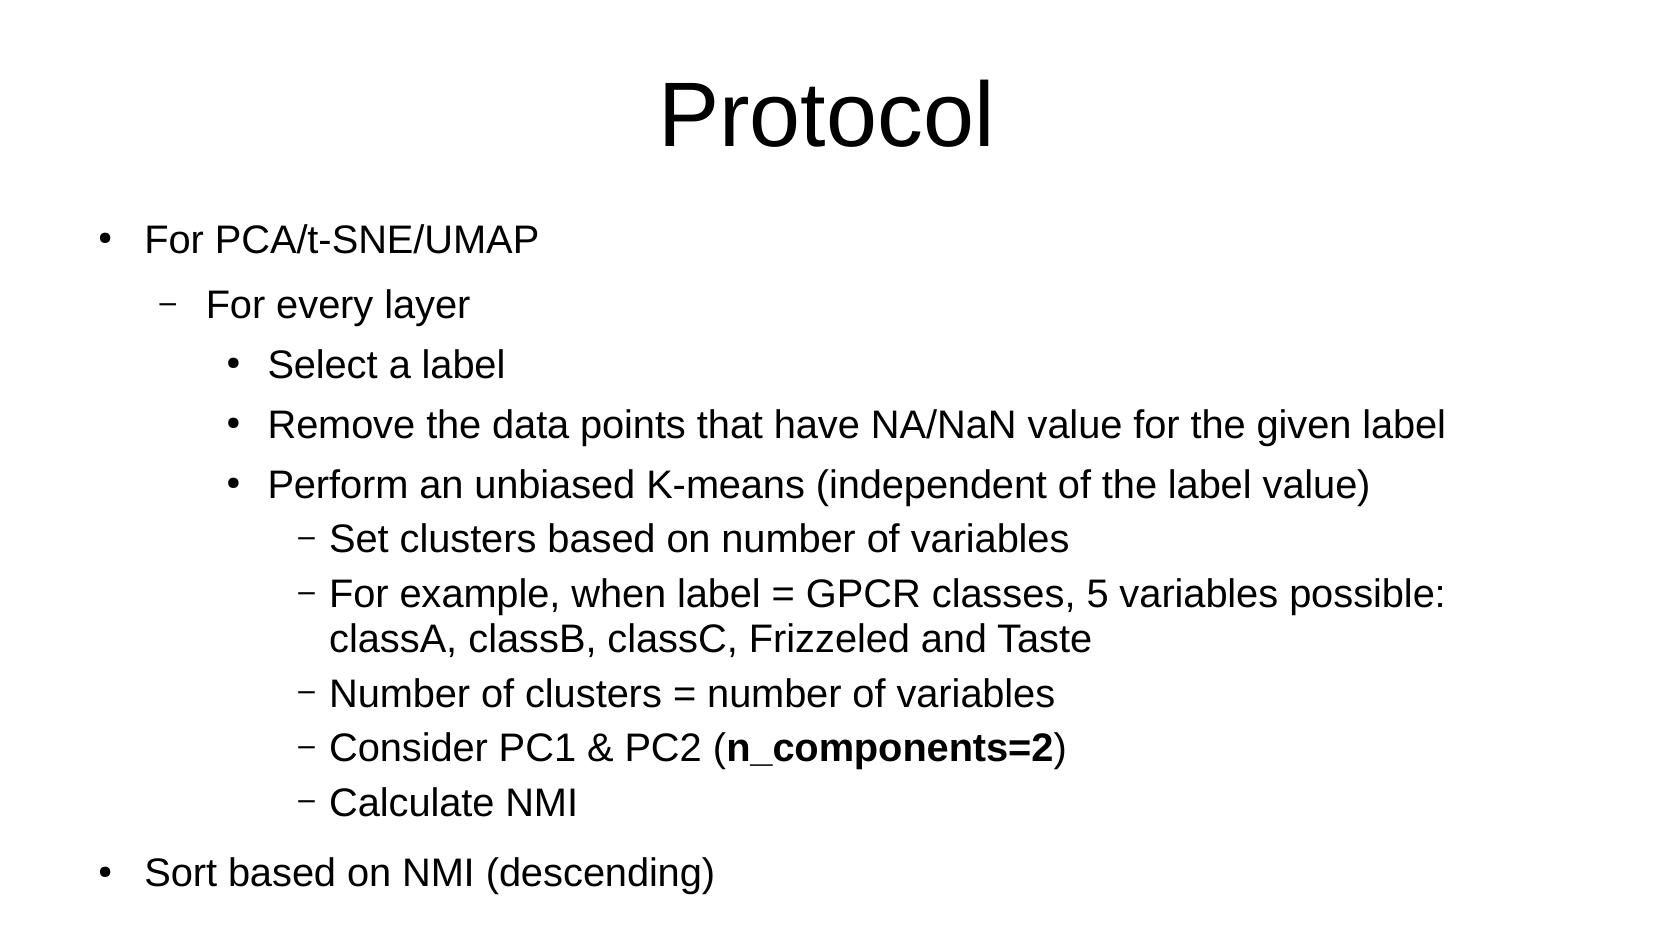

# Protocol
For PCA/t-SNE/UMAP
For every layer
Select a label
Remove the data points that have NA/NaN value for the given label
Perform an unbiased K-means (independent of the label value)
Set clusters based on number of variables
For example, when label = GPCR classes, 5 variables possible: classA, classB, classC, Frizzeled and Taste
Number of clusters = number of variables
Consider PC1 & PC2 (n_components=2)
Calculate NMI
Sort based on NMI (descending)